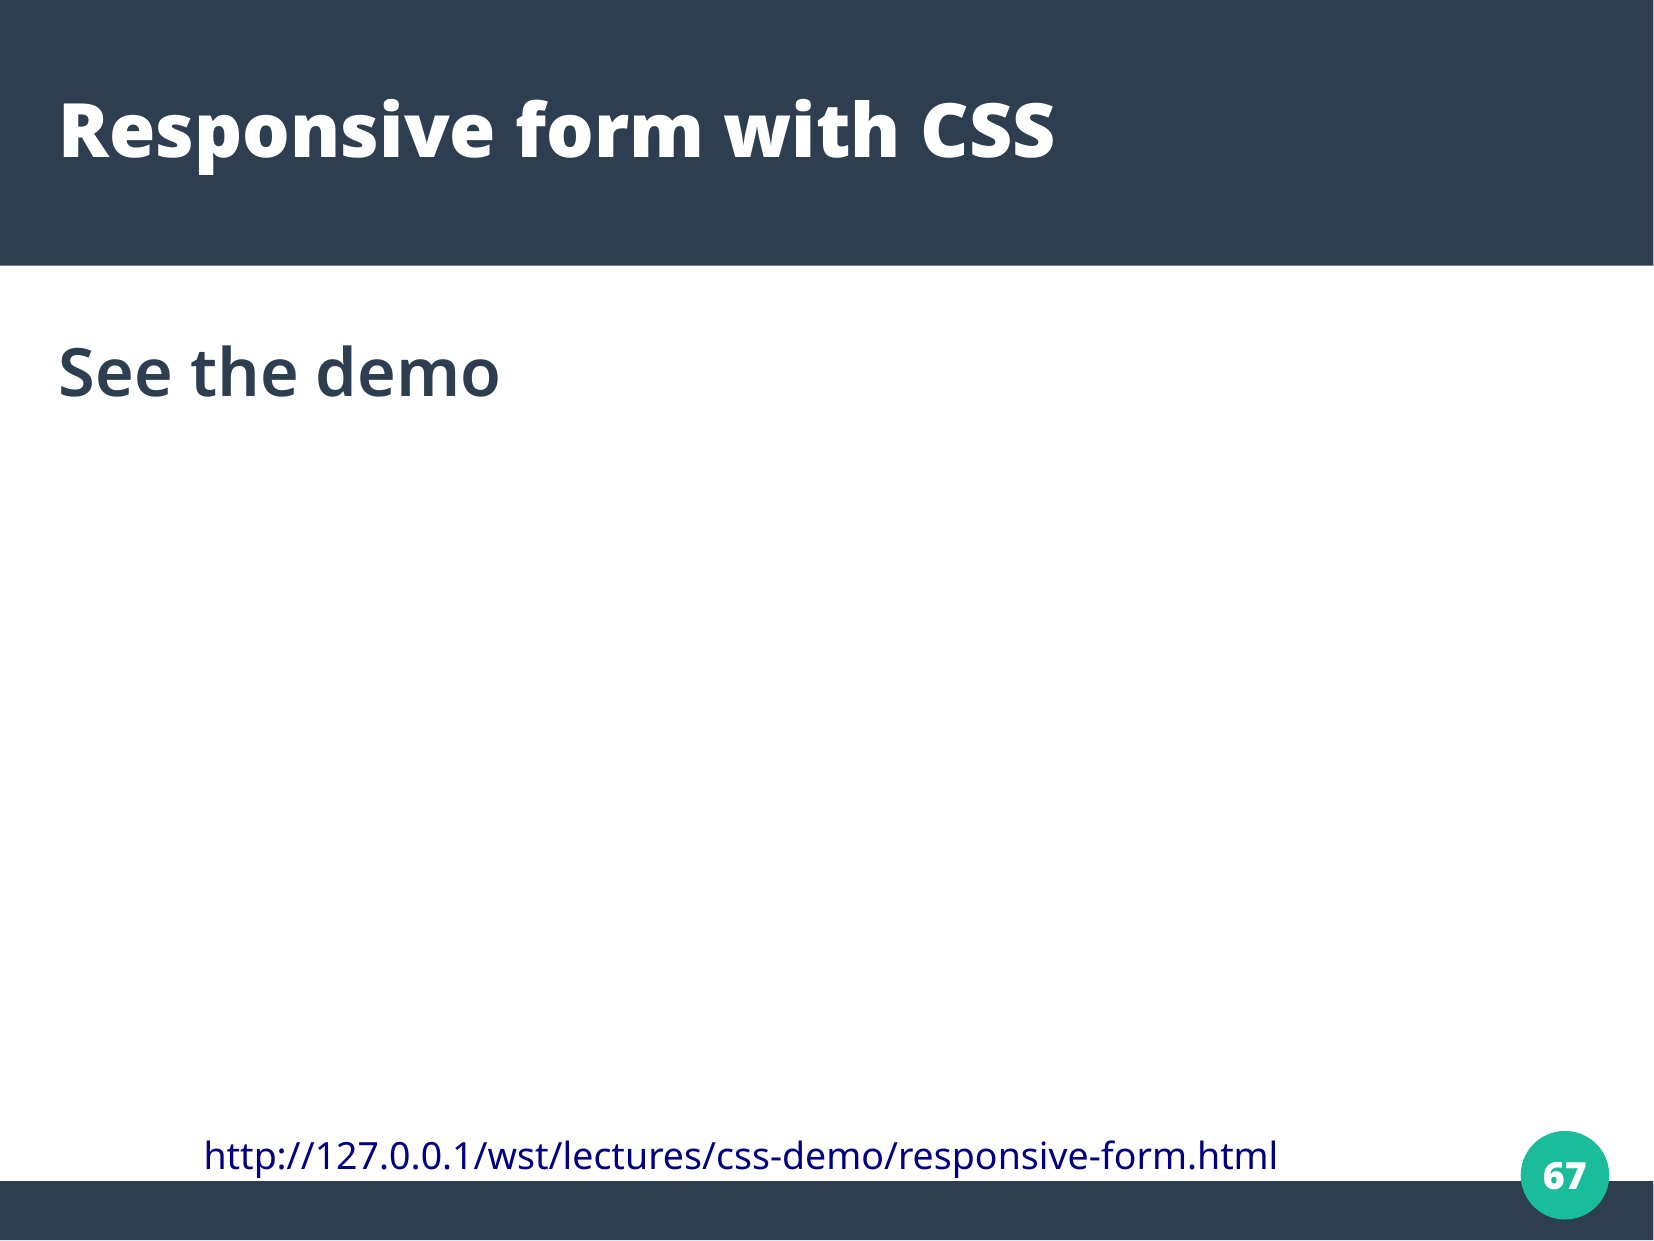

# Responsive form with CSS
See the demo
67
http://127.0.0.1/wst/lectures/css-demo/responsive-form.html